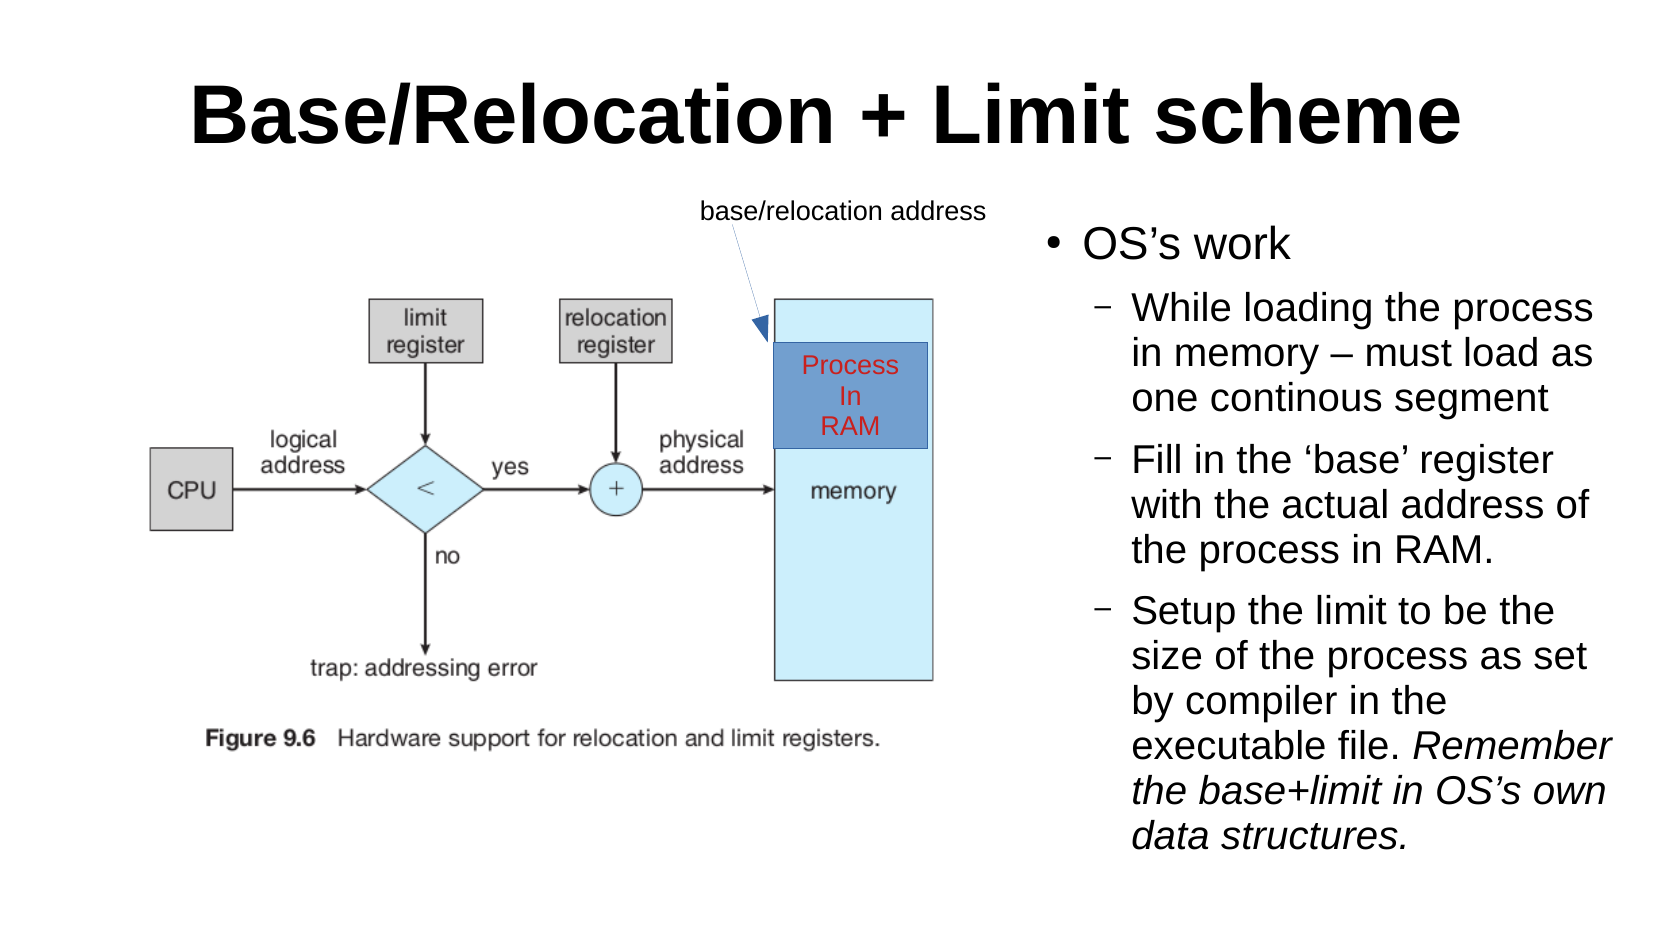

# Base/Relocation + Limit scheme
base/relocation address
OS’s work
While loading the process in memory – must load as one continous segment
Fill in the ‘base’ register with the actual address of the process in RAM.
Setup the limit to be the size of the process as set by compiler in the executable file. Remember the base+limit in OS’s own data structures.
Process
In
RAM